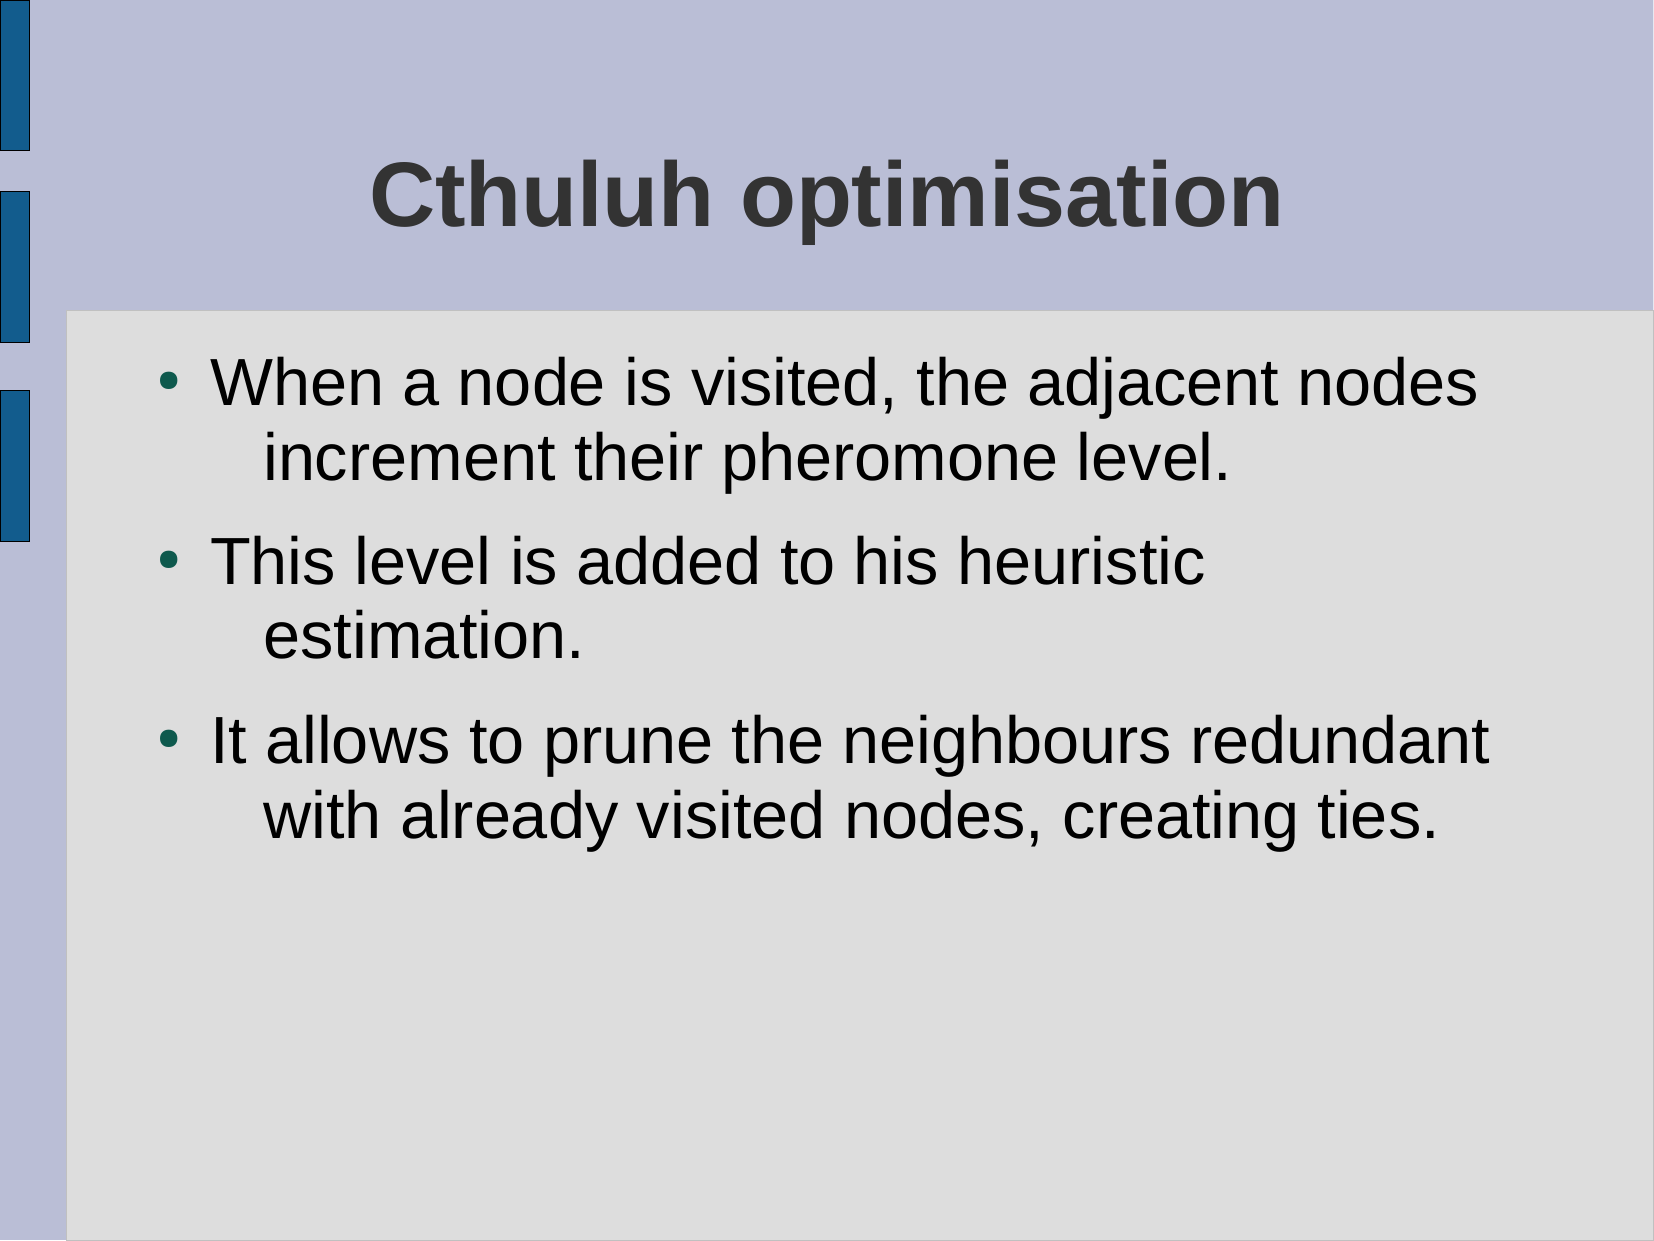

# Cthuluh optimisation
When a node is visited, the adjacent nodes increment their pheromone level.
This level is added to his heuristic estimation.
It allows to prune the neighbours redundant with already visited nodes, creating ties.